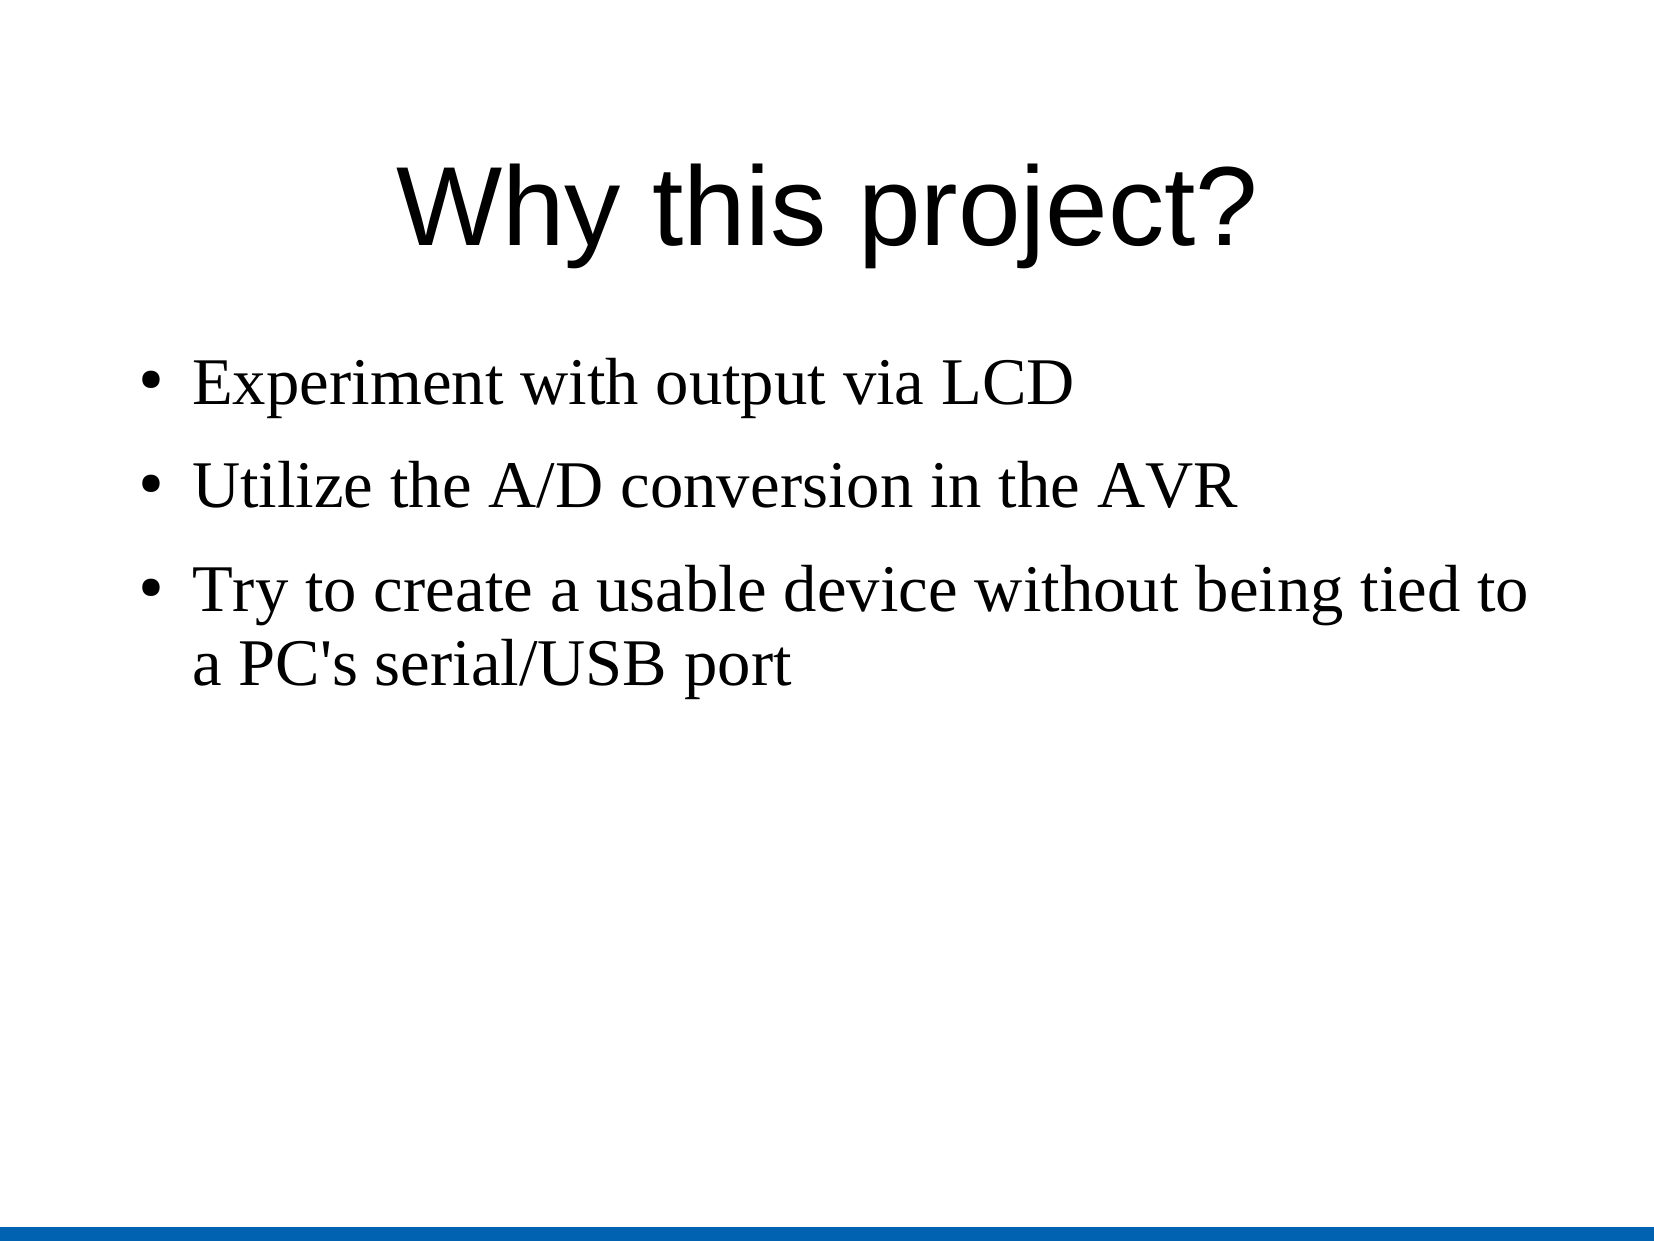

# Why this project?
Experiment with output via LCD
Utilize the A/D conversion in the AVR
Try to create a usable device without being tied to a PC's serial/USB port